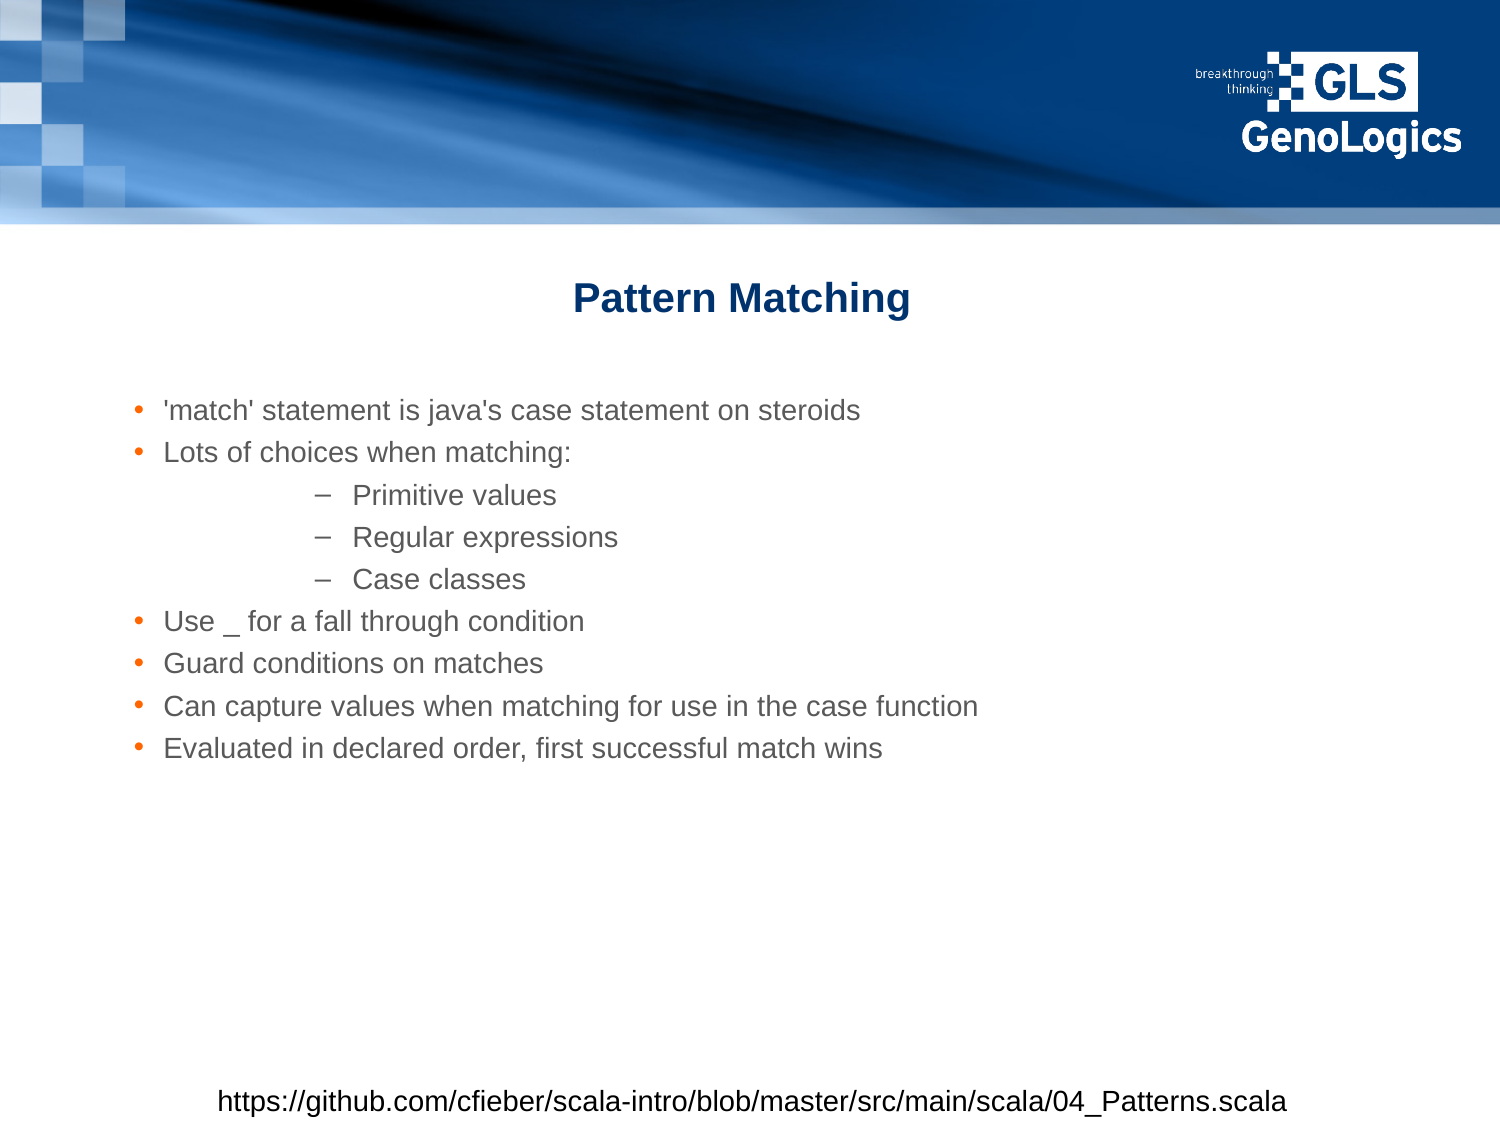

# Pattern Matching
'match' statement is java's case statement on steroids
Lots of choices when matching:
Primitive values
Regular expressions
Case classes
Use _ for a fall through condition
Guard conditions on matches
Can capture values when matching for use in the case function
Evaluated in declared order, first successful match wins
https://github.com/cfieber/scala-intro/blob/master/src/main/scala/04_Patterns.scala